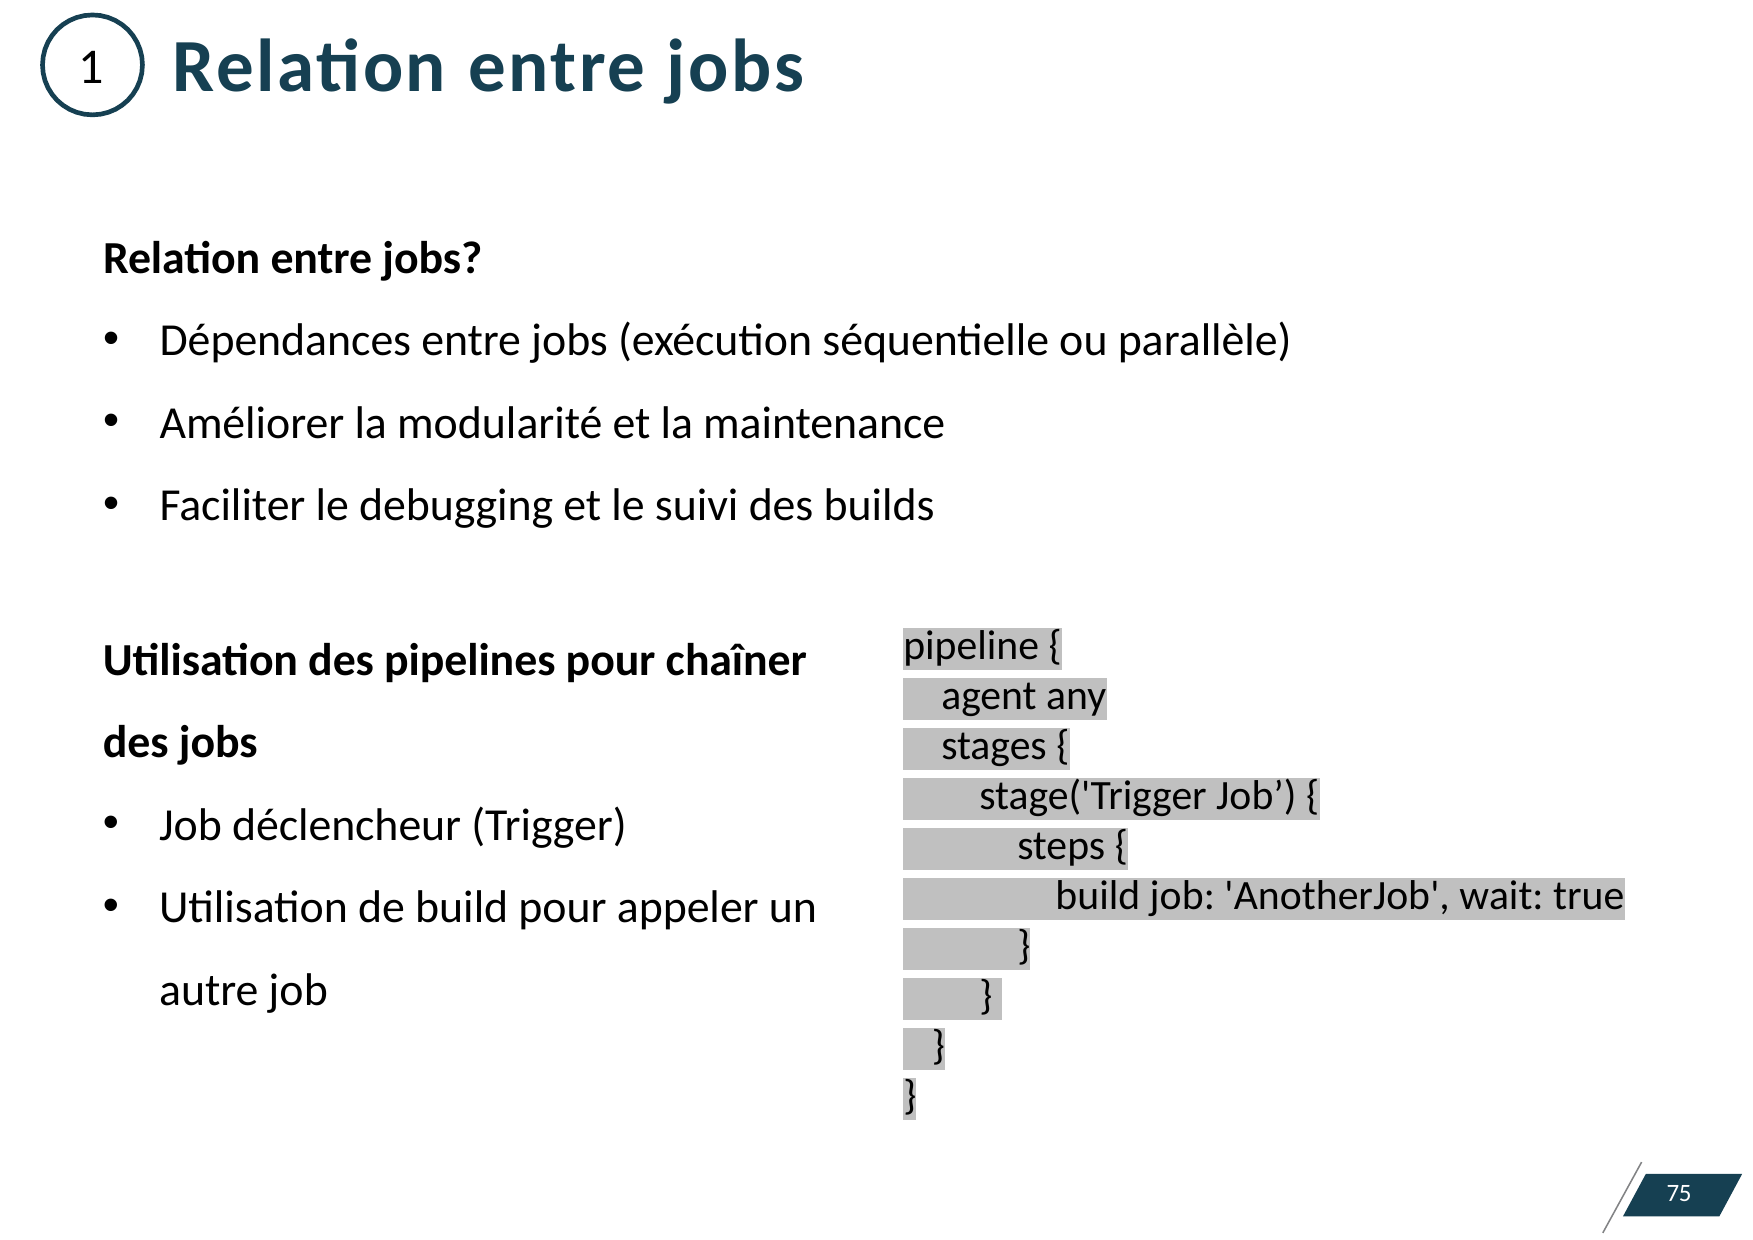

# Relation entre jobs
1
Relation entre jobs?
Dépendances entre jobs (exécution séquentielle ou parallèle)
Améliorer la modularité et la maintenance
Faciliter le debugging et le suivi des builds
Utilisation des pipelines pour chaîner des jobs
Job déclencheur (Trigger)
Utilisation de build pour appeler un autre job
pipeline {
 agent any
 stages {
 stage('Trigger Job’) {
 steps {
 build job: 'AnotherJob', wait: true
 }
 }
 }
}
75